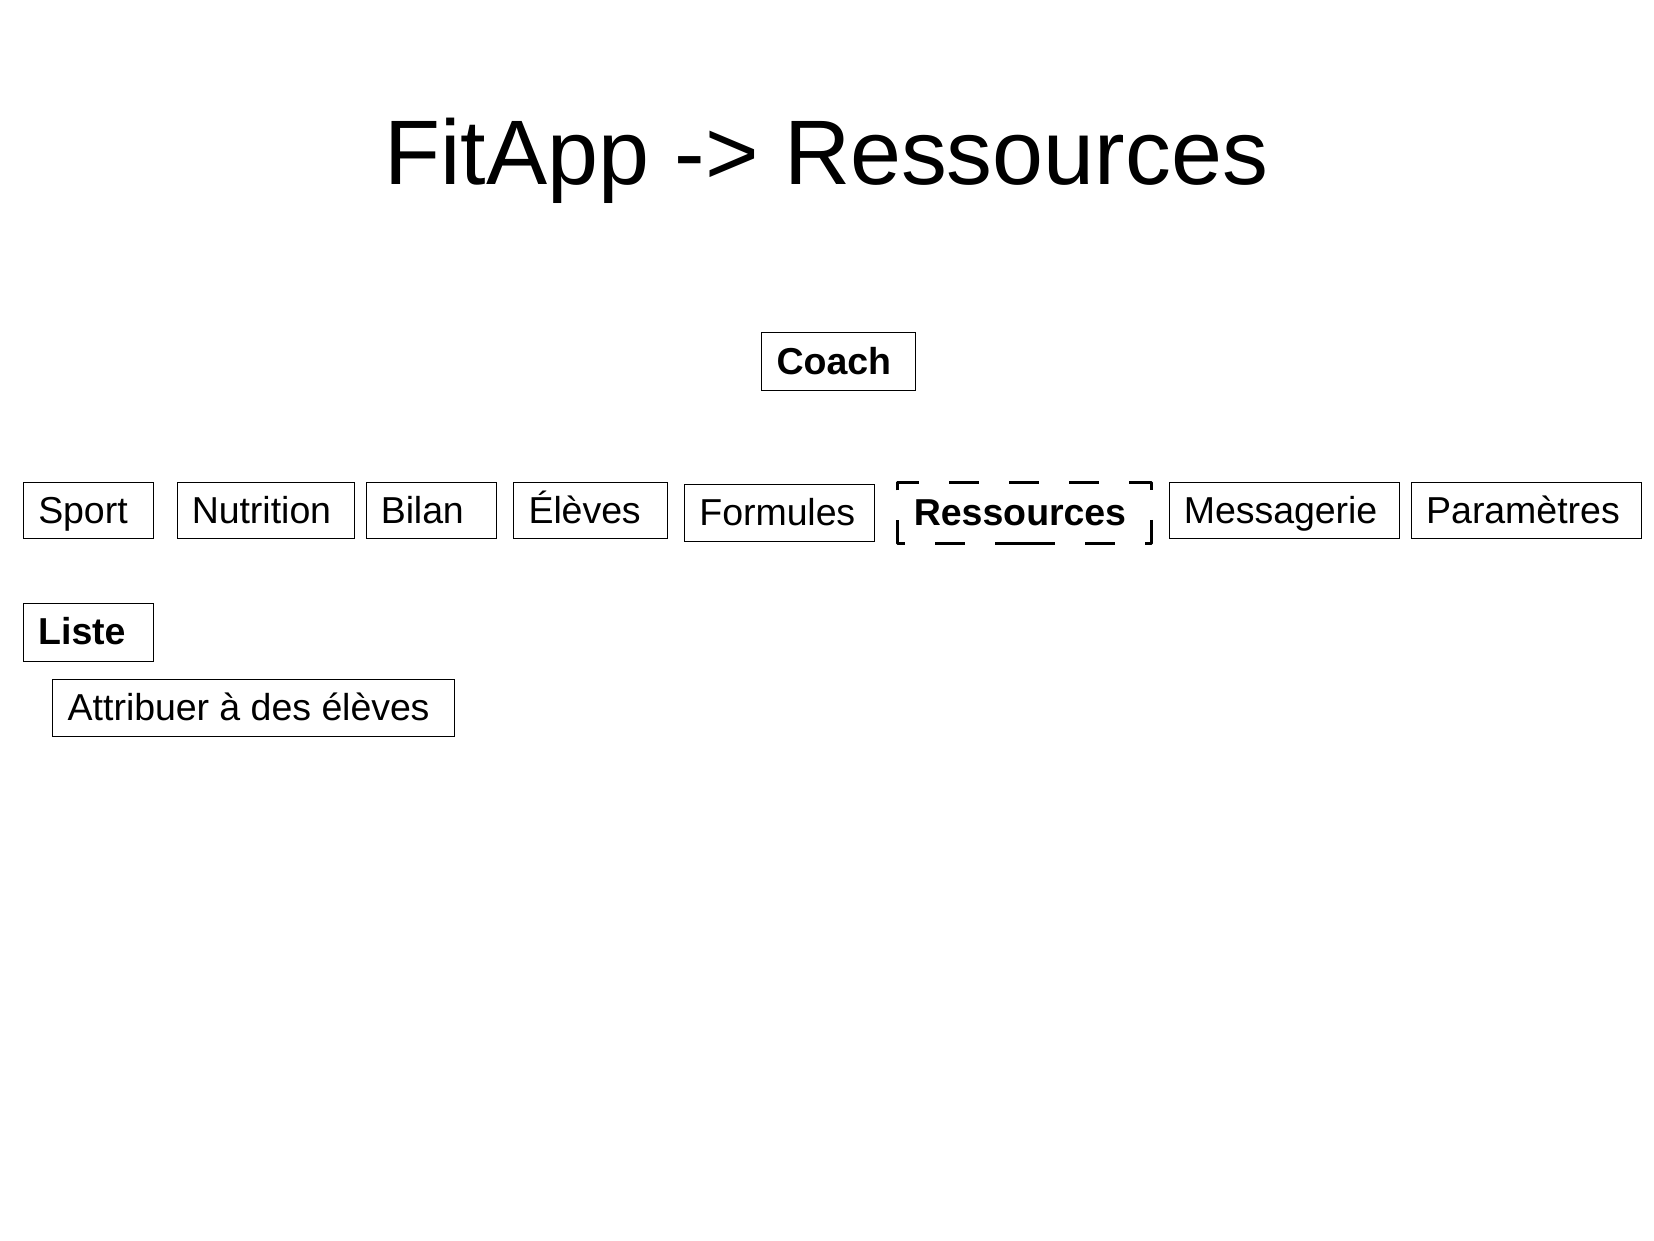

# FitApp -> Ressources
Coach
Sport
Nutrition
Bilan
Élèves
Ressources
Messagerie
Paramètres
Formules
Liste
Attribuer à des élèves